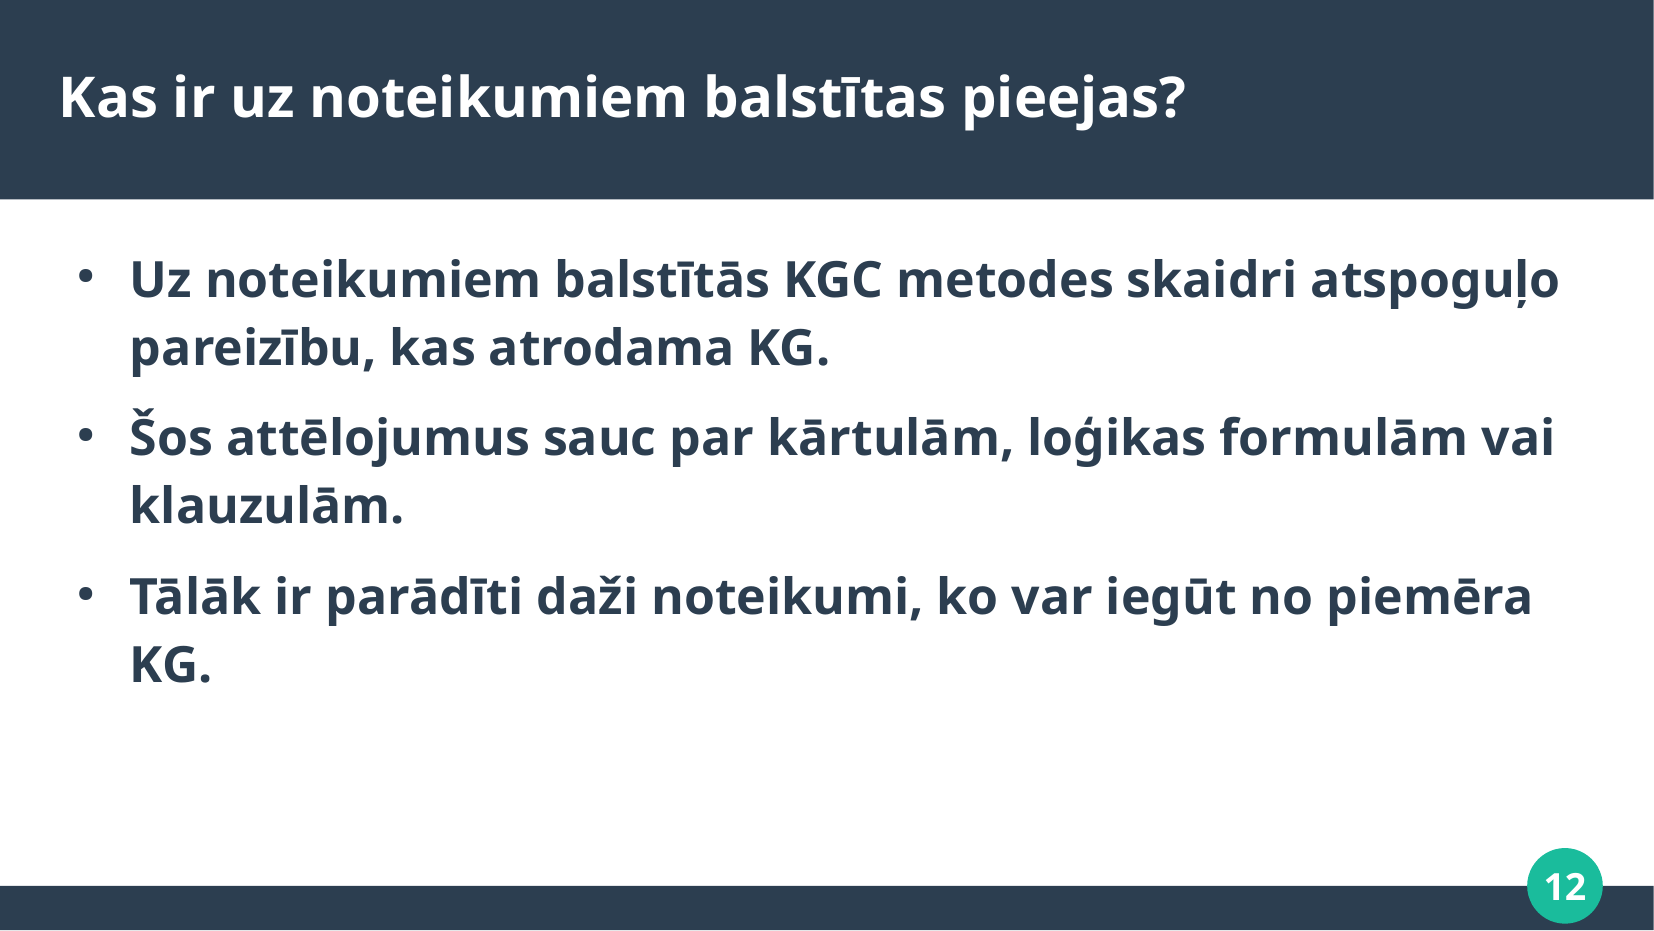

# Kas ir uz noteikumiem balstītas pieejas?
Uz noteikumiem balstītās KGC metodes skaidri atspoguļo pareizību, kas atrodama KG.
Šos attēlojumus sauc par kārtulām, loģikas formulām vai klauzulām.
Tālāk ir parādīti daži noteikumi, ko var iegūt no piemēra KG.